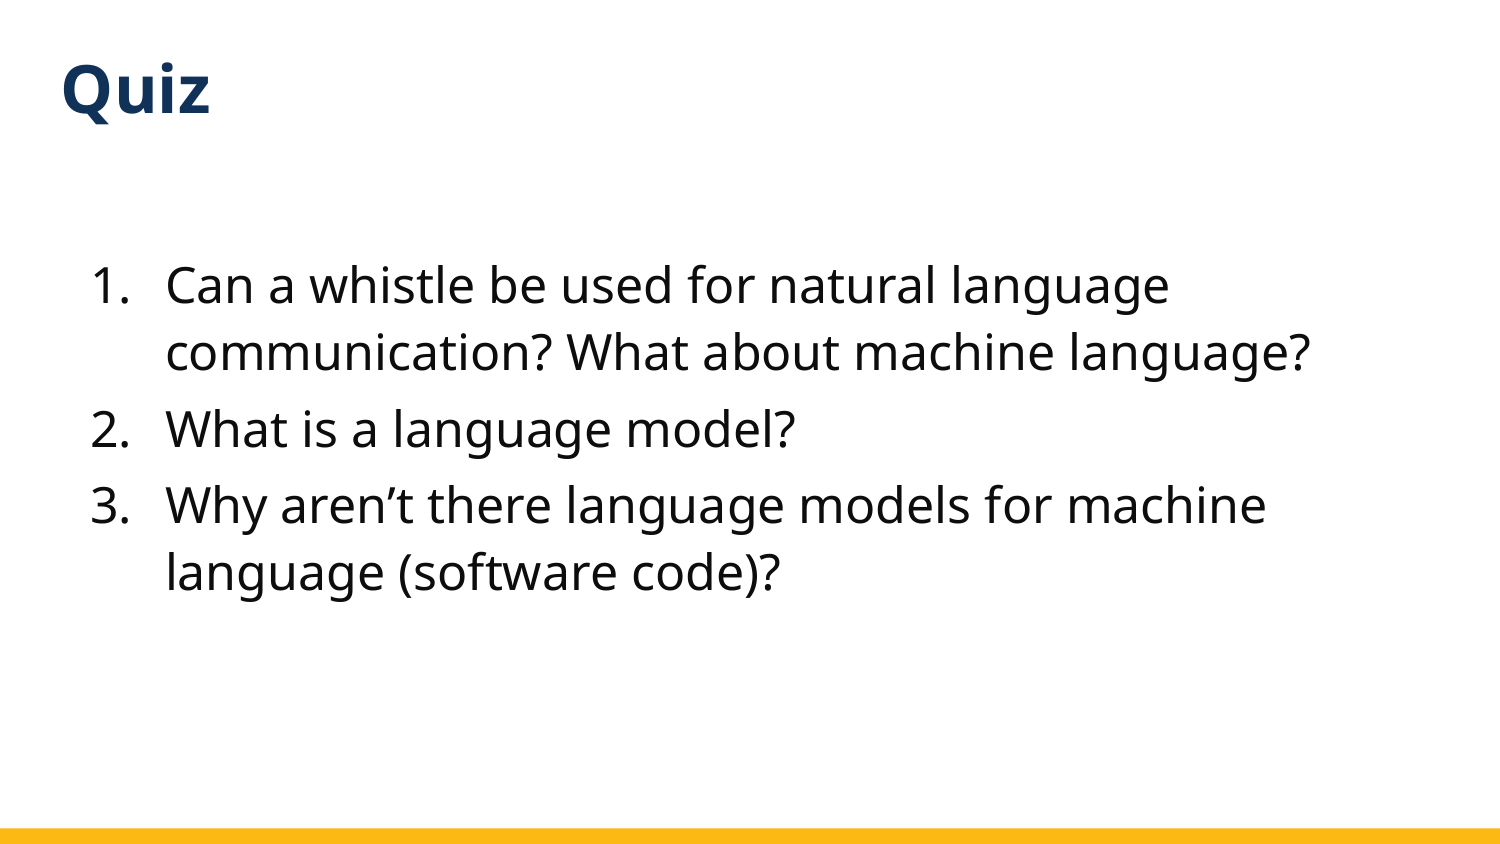

# Quiz
Can a whistle be used for natural language communication? What about machine language?
What is a language model?
Why aren’t there language models for machine language (software code)?